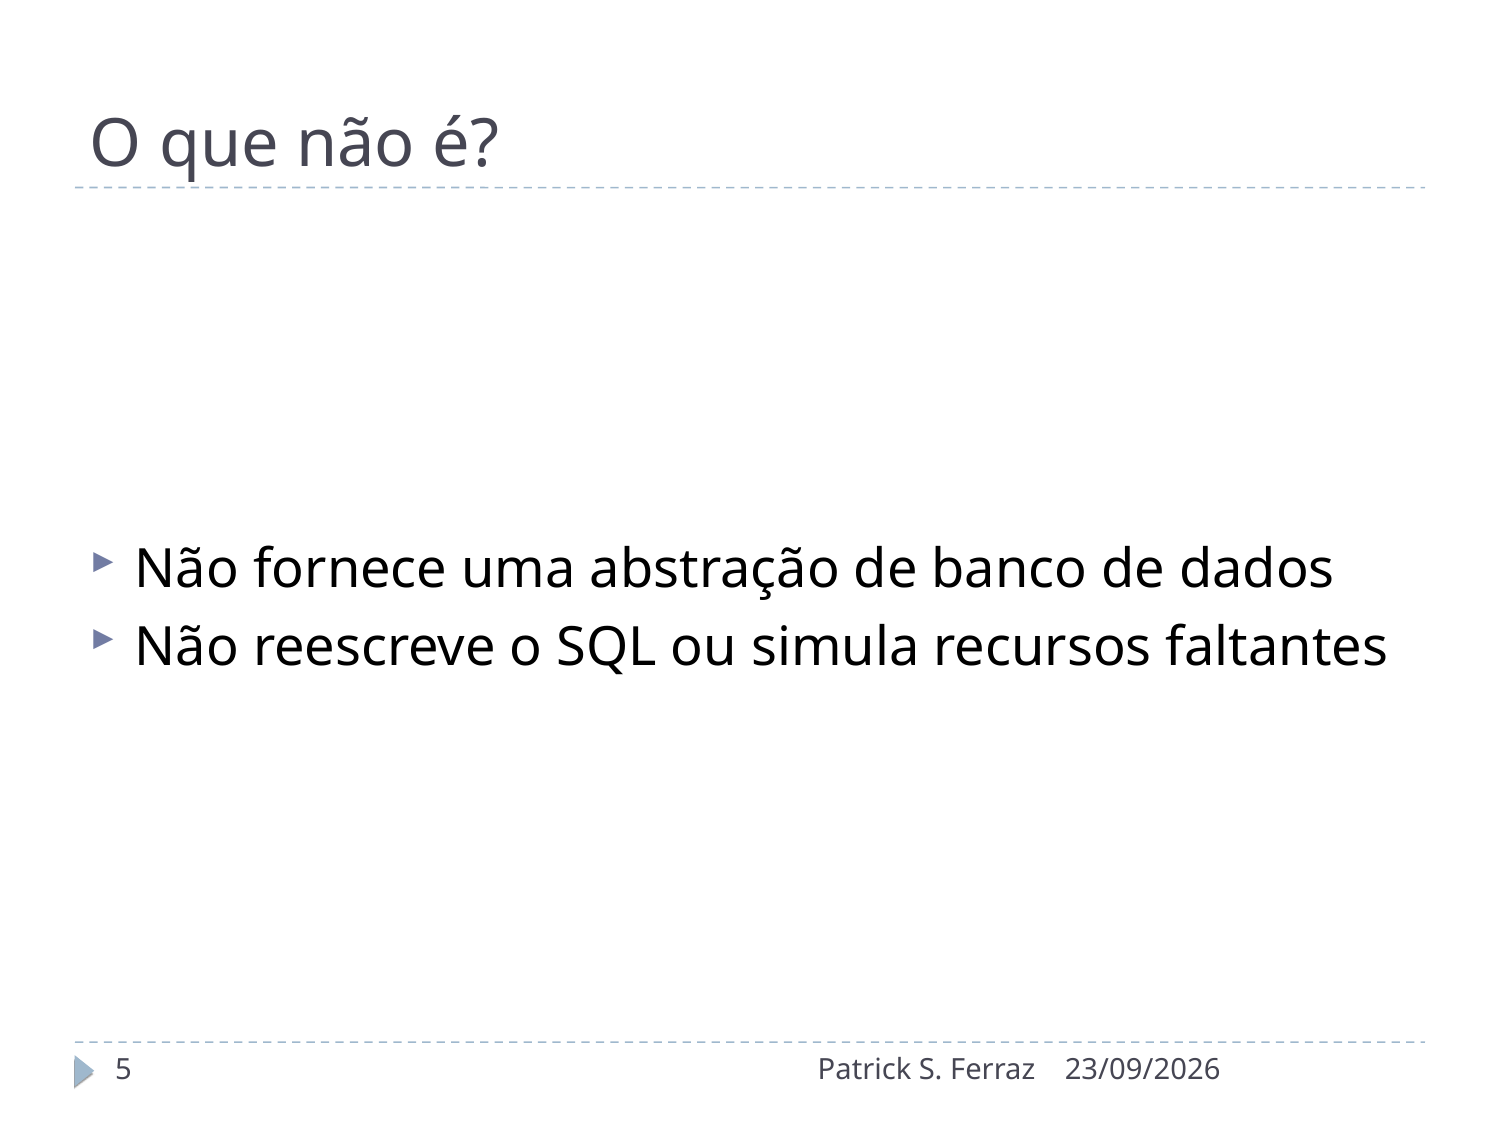

# O que não é?
Não fornece uma abstração de banco de dados
Não reescreve o SQL ou simula recursos faltantes
Patrick S. Ferraz